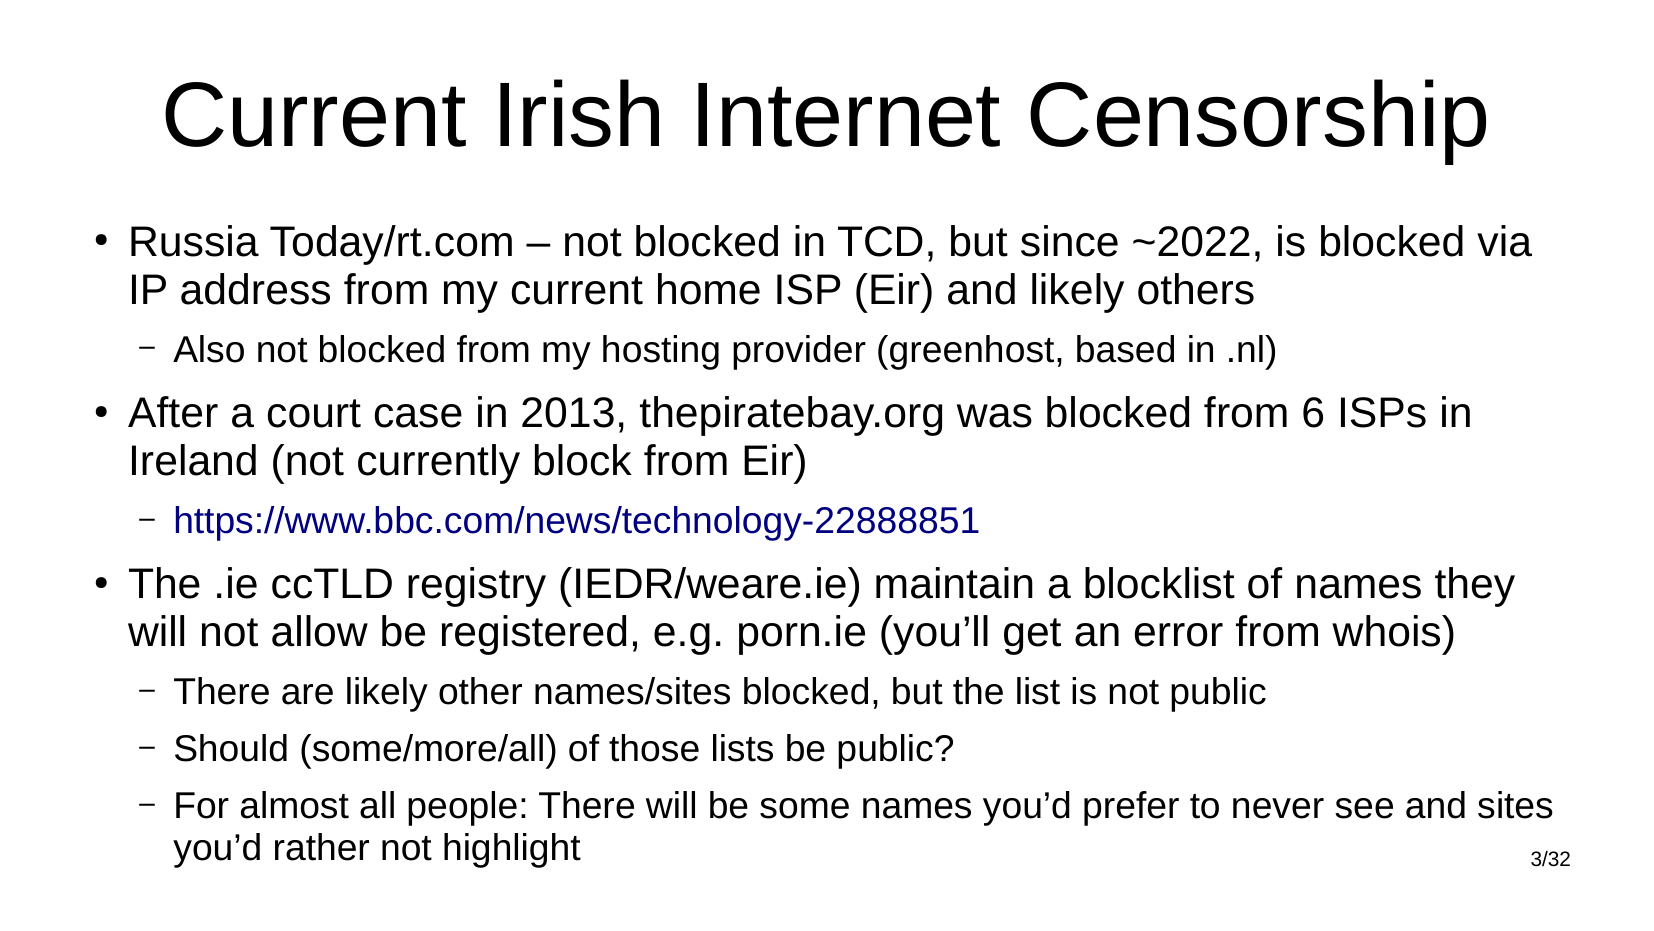

# Current Irish Internet Censorship
Russia Today/rt.com – not blocked in TCD, but since ~2022, is blocked via IP address from my current home ISP (Eir) and likely others
Also not blocked from my hosting provider (greenhost, based in .nl)
After a court case in 2013, thepiratebay.org was blocked from 6 ISPs in Ireland (not currently block from Eir)
https://www.bbc.com/news/technology-22888851
The .ie ccTLD registry (IEDR/weare.ie) maintain a blocklist of names they will not allow be registered, e.g. porn.ie (you’ll get an error from whois)
There are likely other names/sites blocked, but the list is not public
Should (some/more/all) of those lists be public?
For almost all people: There will be some names you’d prefer to never see and sites you’d rather not highlight
3